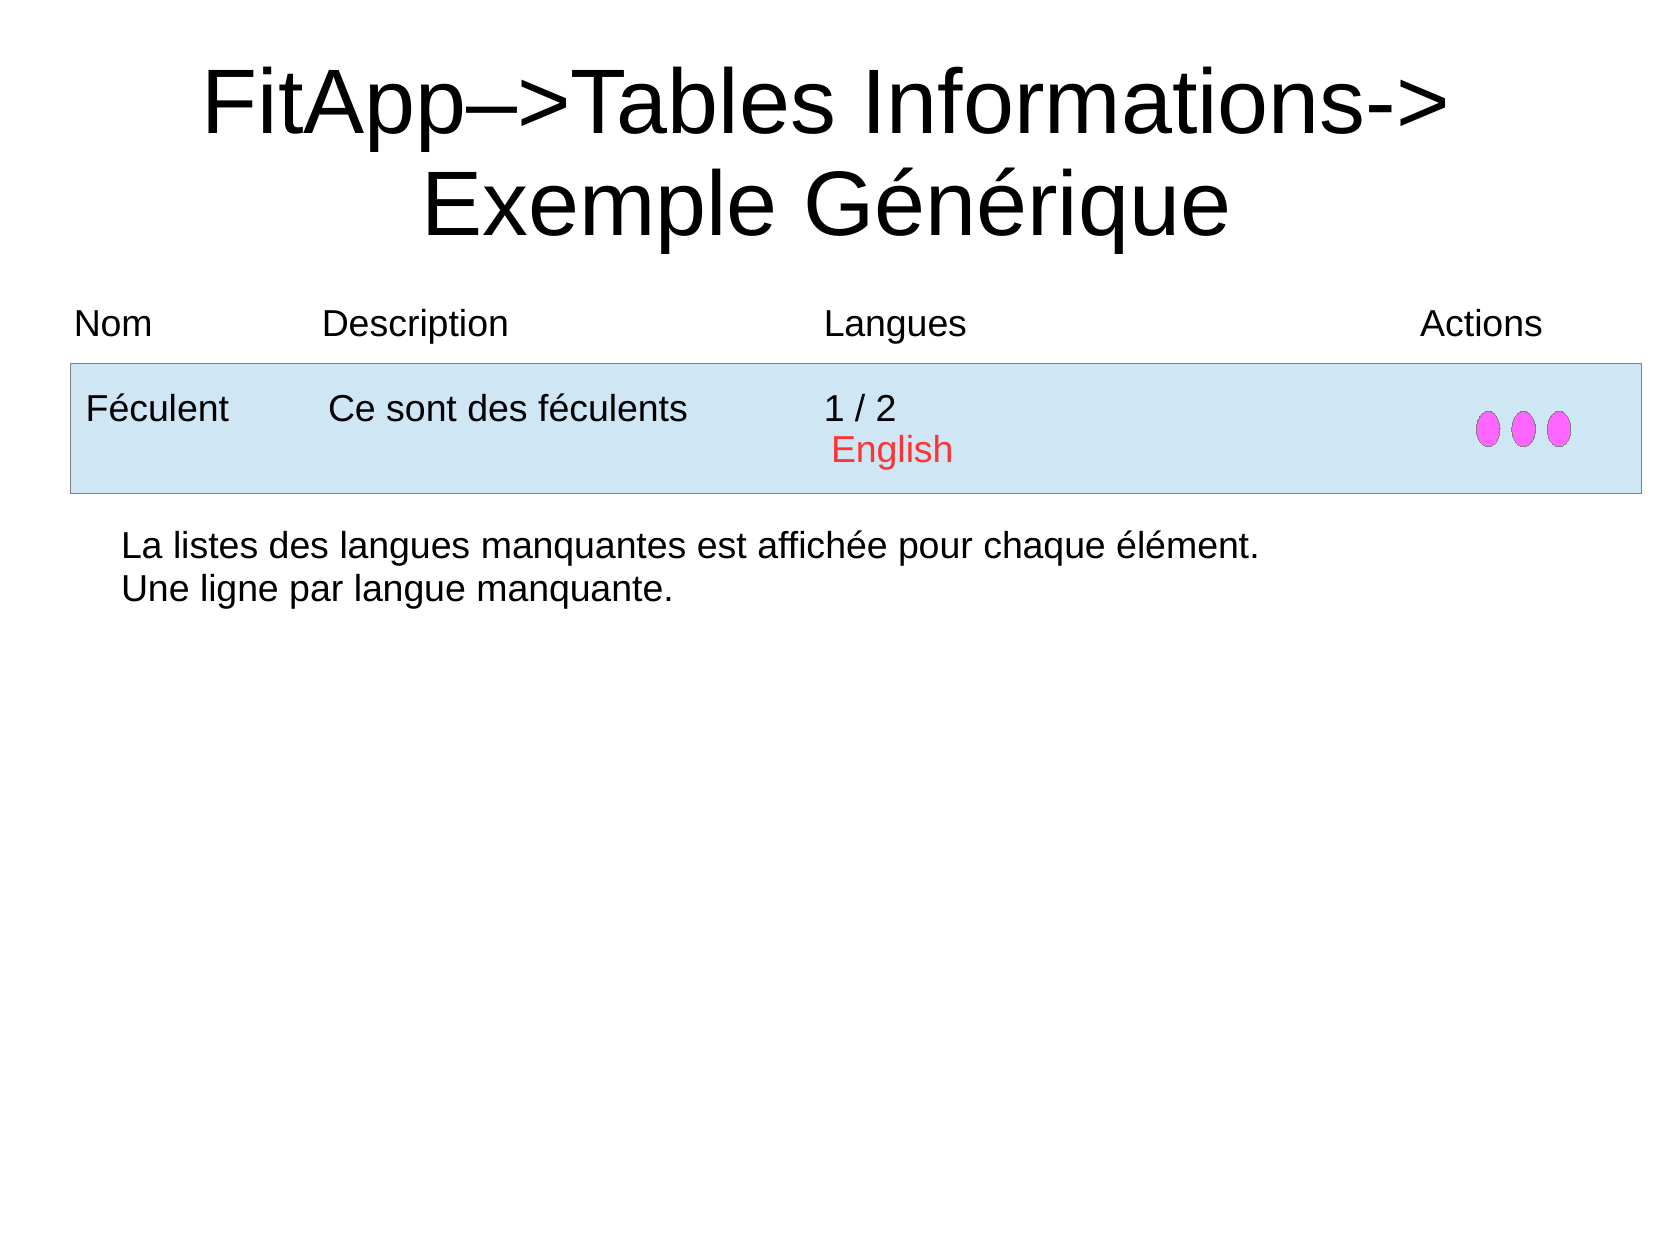

# FitApp–>Tables Informations-> Exemple Générique
Nom
Description
Langues
Actions
Féculent		 Ce sont des féculents		1 / 2
 English
La listes des langues manquantes est affichée pour chaque élément.
Une ligne par langue manquante.